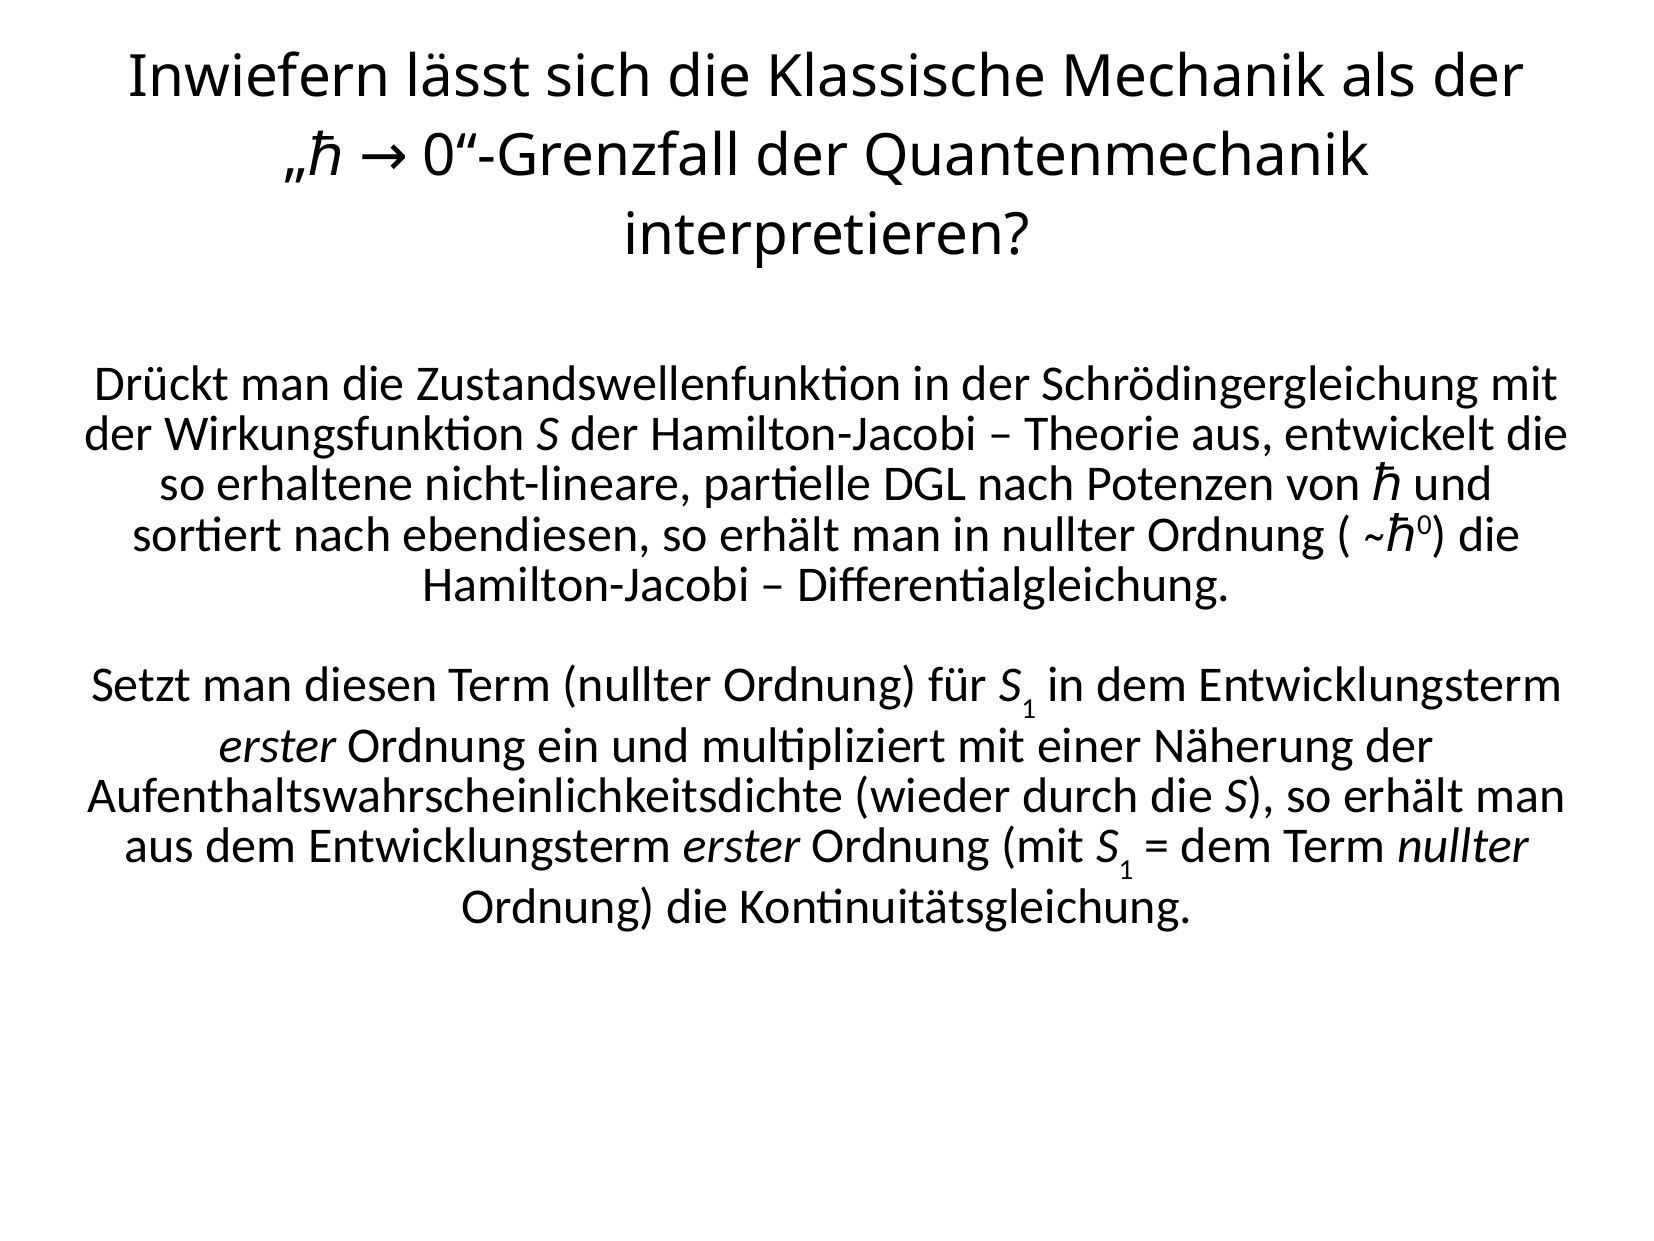

# Inwiefern lässt sich die Klassische Mechanik als der „ℏ → 0“-Grenzfall der Quantenmechanik interpretieren?
Drückt man die Zustandswellenfunktion in der Schrödingergleichung mit der Wirkungsfunktion S der Hamilton-Jacobi – Theorie aus, entwickelt die so erhaltene nicht-lineare, partielle DGL nach Potenzen von ℏ und sortiert nach ebendiesen, so erhält man in nullter Ordnung (  ̴ ℏ0) die Hamilton-Jacobi – Differentialgleichung.
Setzt man diesen Term (nullter Ordnung) für S1 in dem Entwicklungsterm erster Ordnung ein und multipliziert mit einer Näherung der Aufenthaltswahrscheinlichkeitsdichte (wieder durch die S), so erhält man aus dem Entwicklungsterm erster Ordnung (mit S1 = dem Term nullter Ordnung) die Kontinuitätsgleichung.